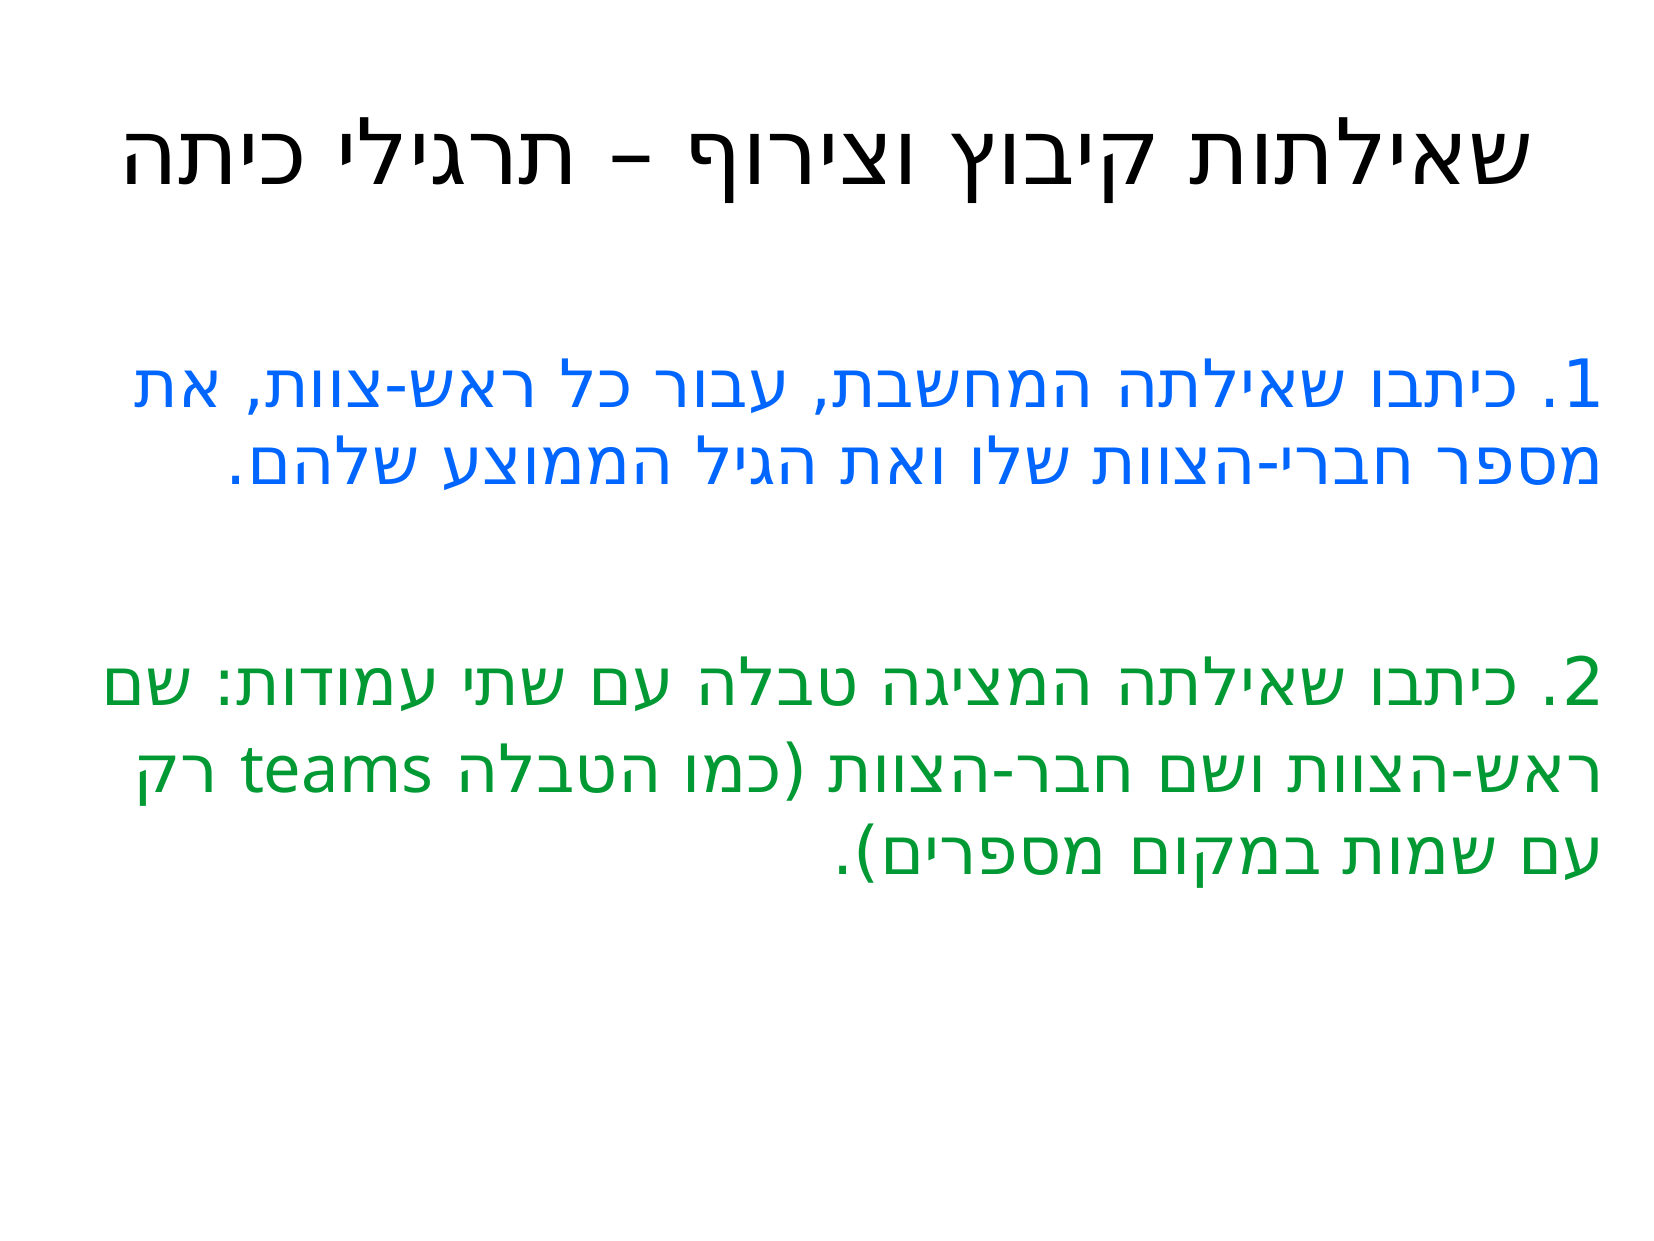

# שאילתות קיבוץ וצירוף – תרגילי כיתה
1. כיתבו שאילתה המחשבת, עבור כל ראש-צוות, את מספר חברי-הצוות שלו ואת הגיל הממוצע שלהם.
2. כיתבו שאילתה המציגה טבלה עם שתי עמודות: שם ראש-הצוות ושם חבר-הצוות (כמו הטבלה teams רק עם שמות במקום מספרים).